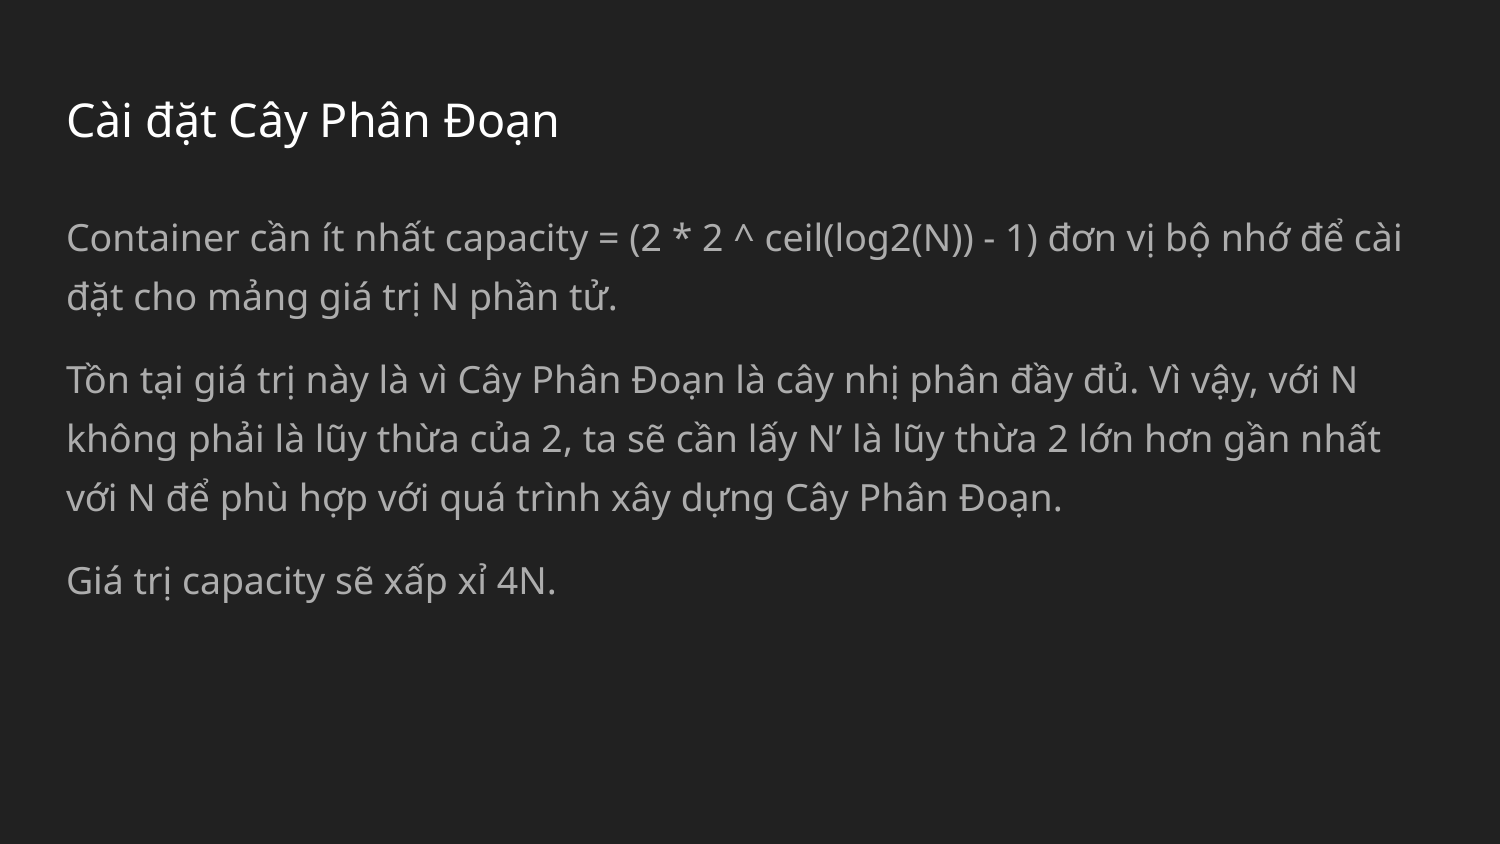

# Cài đặt Cây Phân Đoạn
Container cần ít nhất capacity = (2 * 2 ^ ceil(log2(N)) - 1) đơn vị bộ nhớ để cài đặt cho mảng giá trị N phần tử.
Tồn tại giá trị này là vì Cây Phân Đoạn là cây nhị phân đầy đủ. Vì vậy, với N không phải là lũy thừa của 2, ta sẽ cần lấy N’ là lũy thừa 2 lớn hơn gần nhất với N để phù hợp với quá trình xây dựng Cây Phân Đoạn.
Giá trị capacity sẽ xấp xỉ 4N.